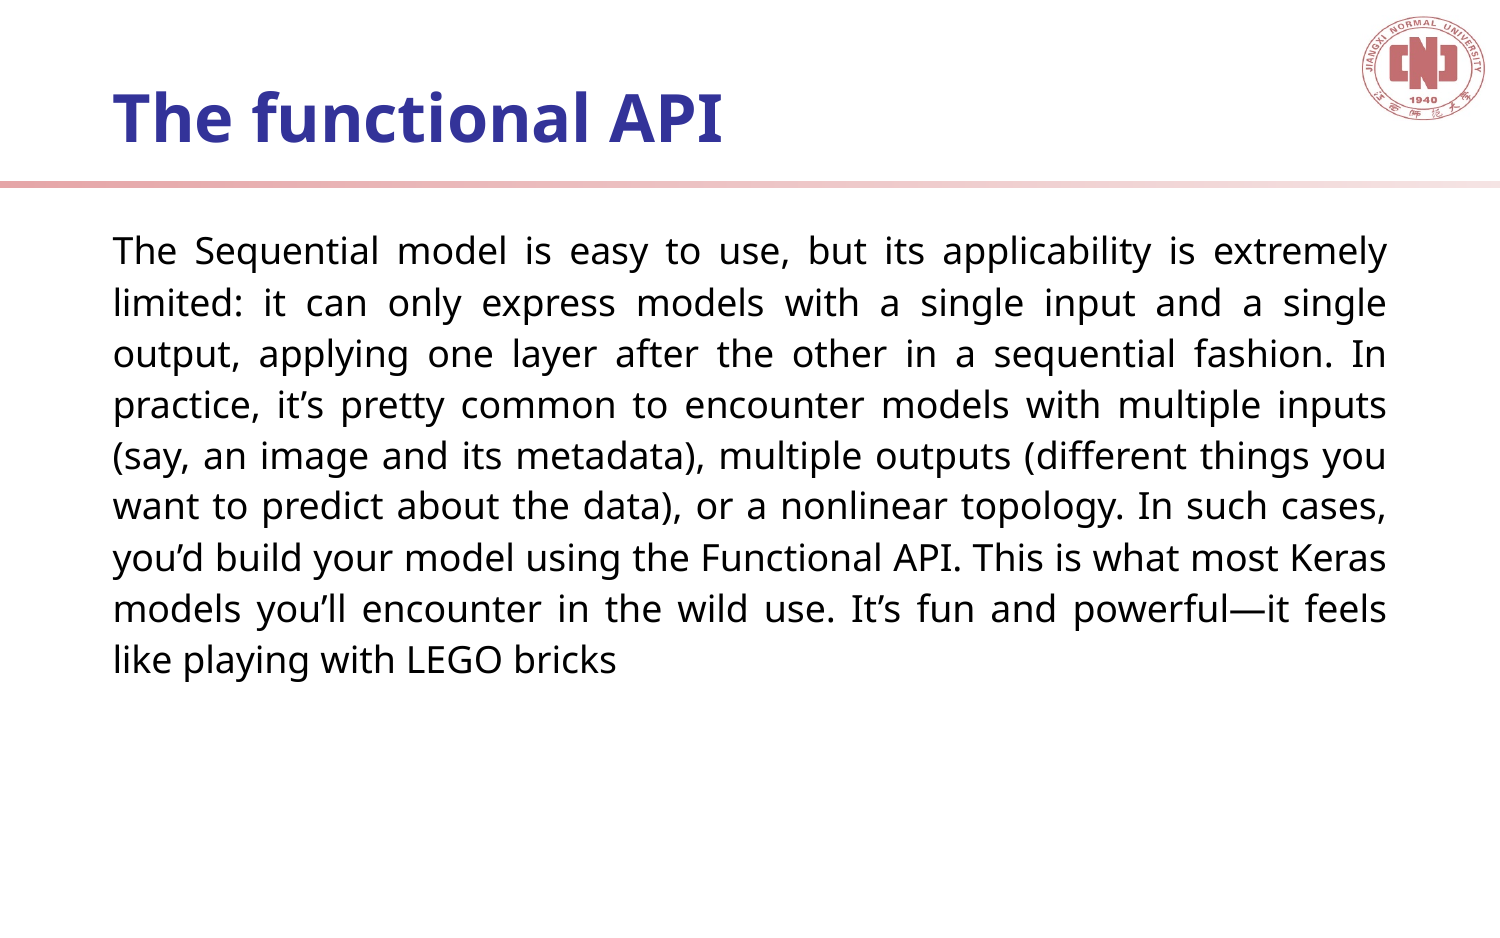

# The functional API
The Sequential model is easy to use, but its applicability is extremely limited: it can only express models with a single input and a single output, applying one layer after the other in a sequential fashion. In practice, it’s pretty common to encounter models with multiple inputs (say, an image and its metadata), multiple outputs (different things you want to predict about the data), or a nonlinear topology. In such cases, you’d build your model using the Functional API. This is what most Keras models you’ll encounter in the wild use. It’s fun and powerful—it feels like playing with LEGO bricks